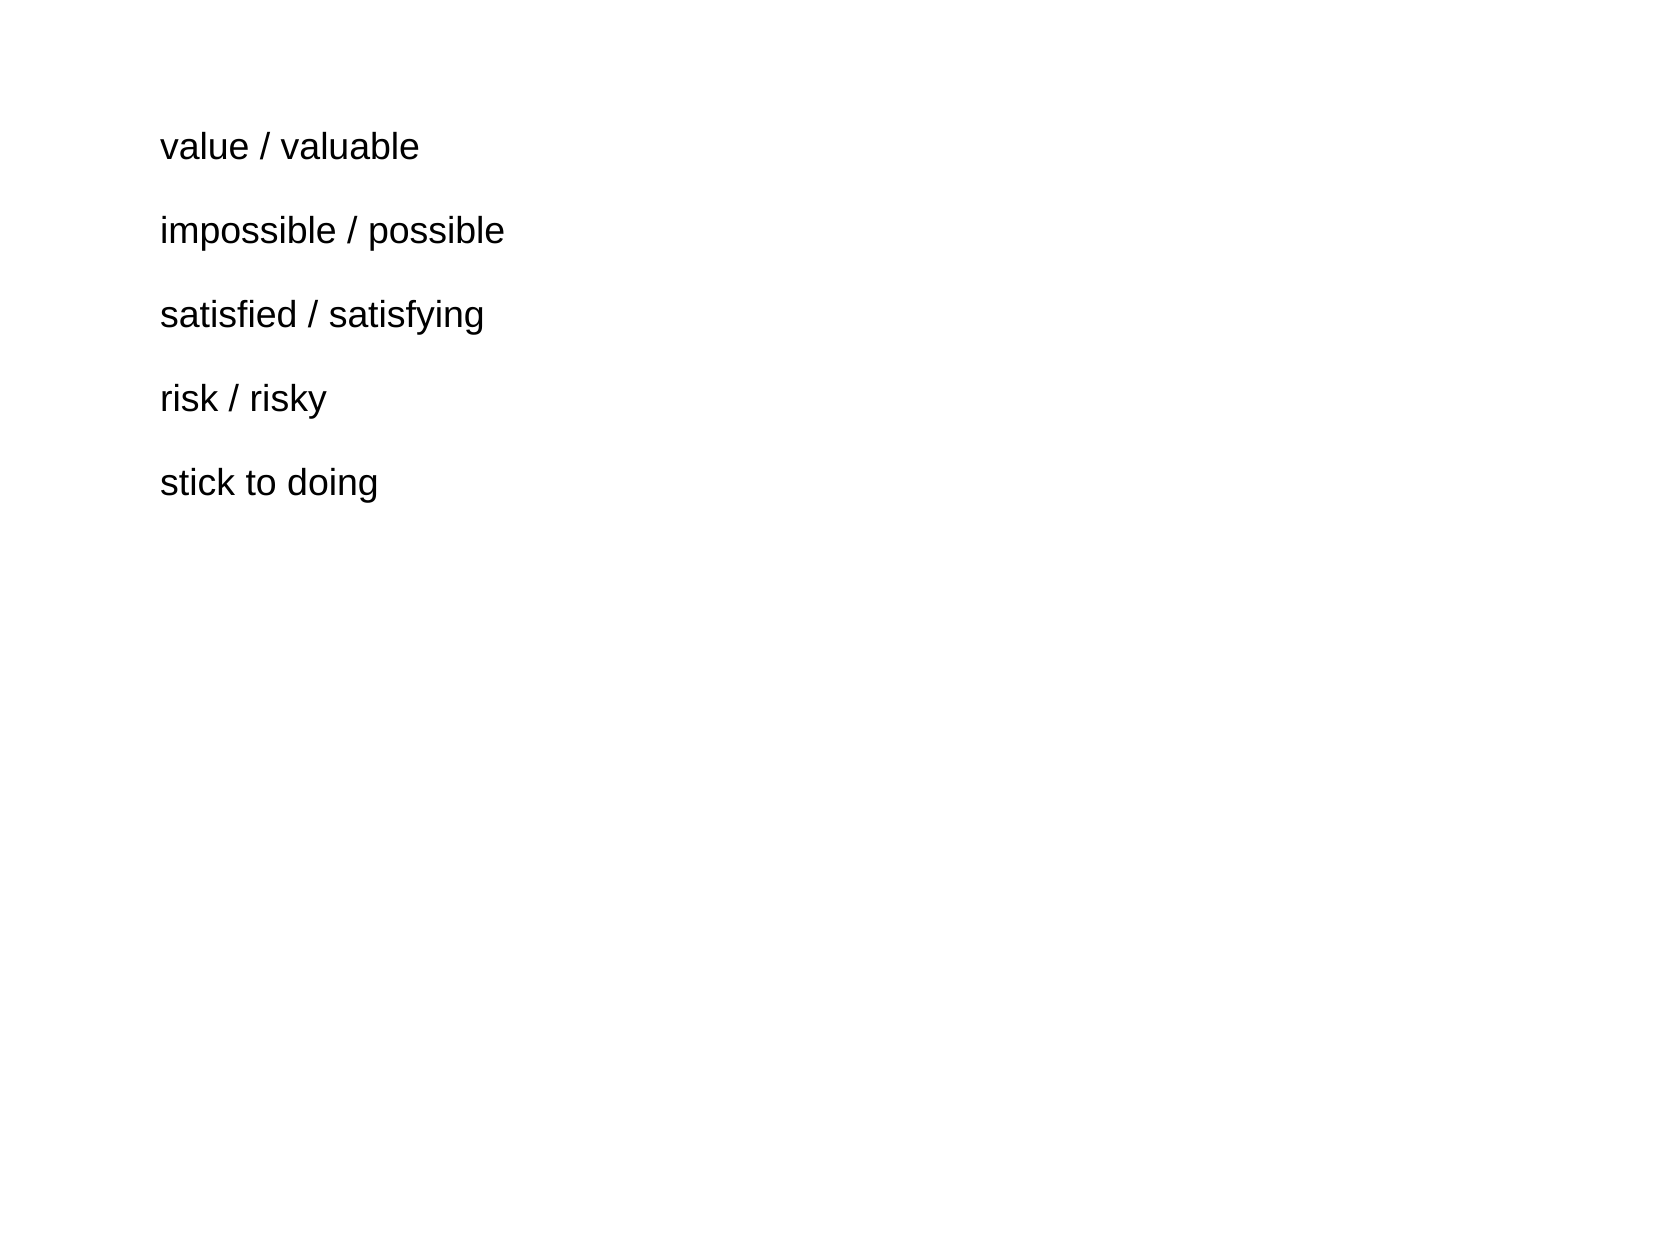

value / valuable
impossible / possible
satisfied / satisfying
risk / risky
stick to doing